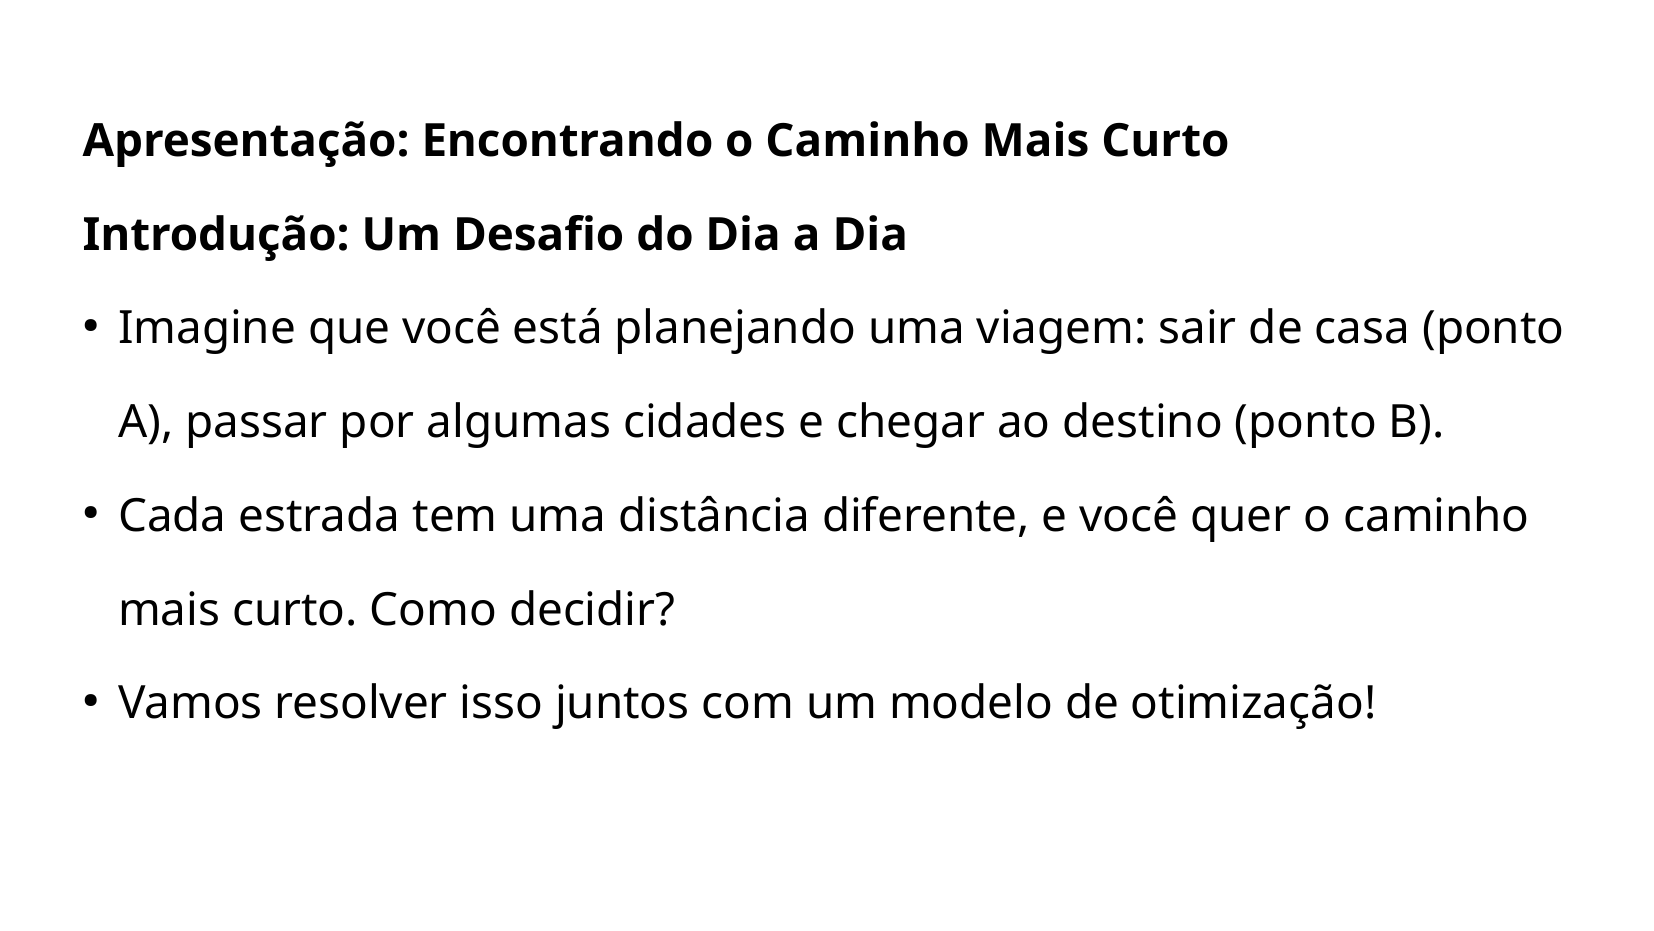

# Apresentação: Encontrando o Caminho Mais Curto
Introdução: Um Desafio do Dia a Dia
Imagine que você está planejando uma viagem: sair de casa (ponto A), passar por algumas cidades e chegar ao destino (ponto B).
Cada estrada tem uma distância diferente, e você quer o caminho mais curto. Como decidir?
Vamos resolver isso juntos com um modelo de otimização!